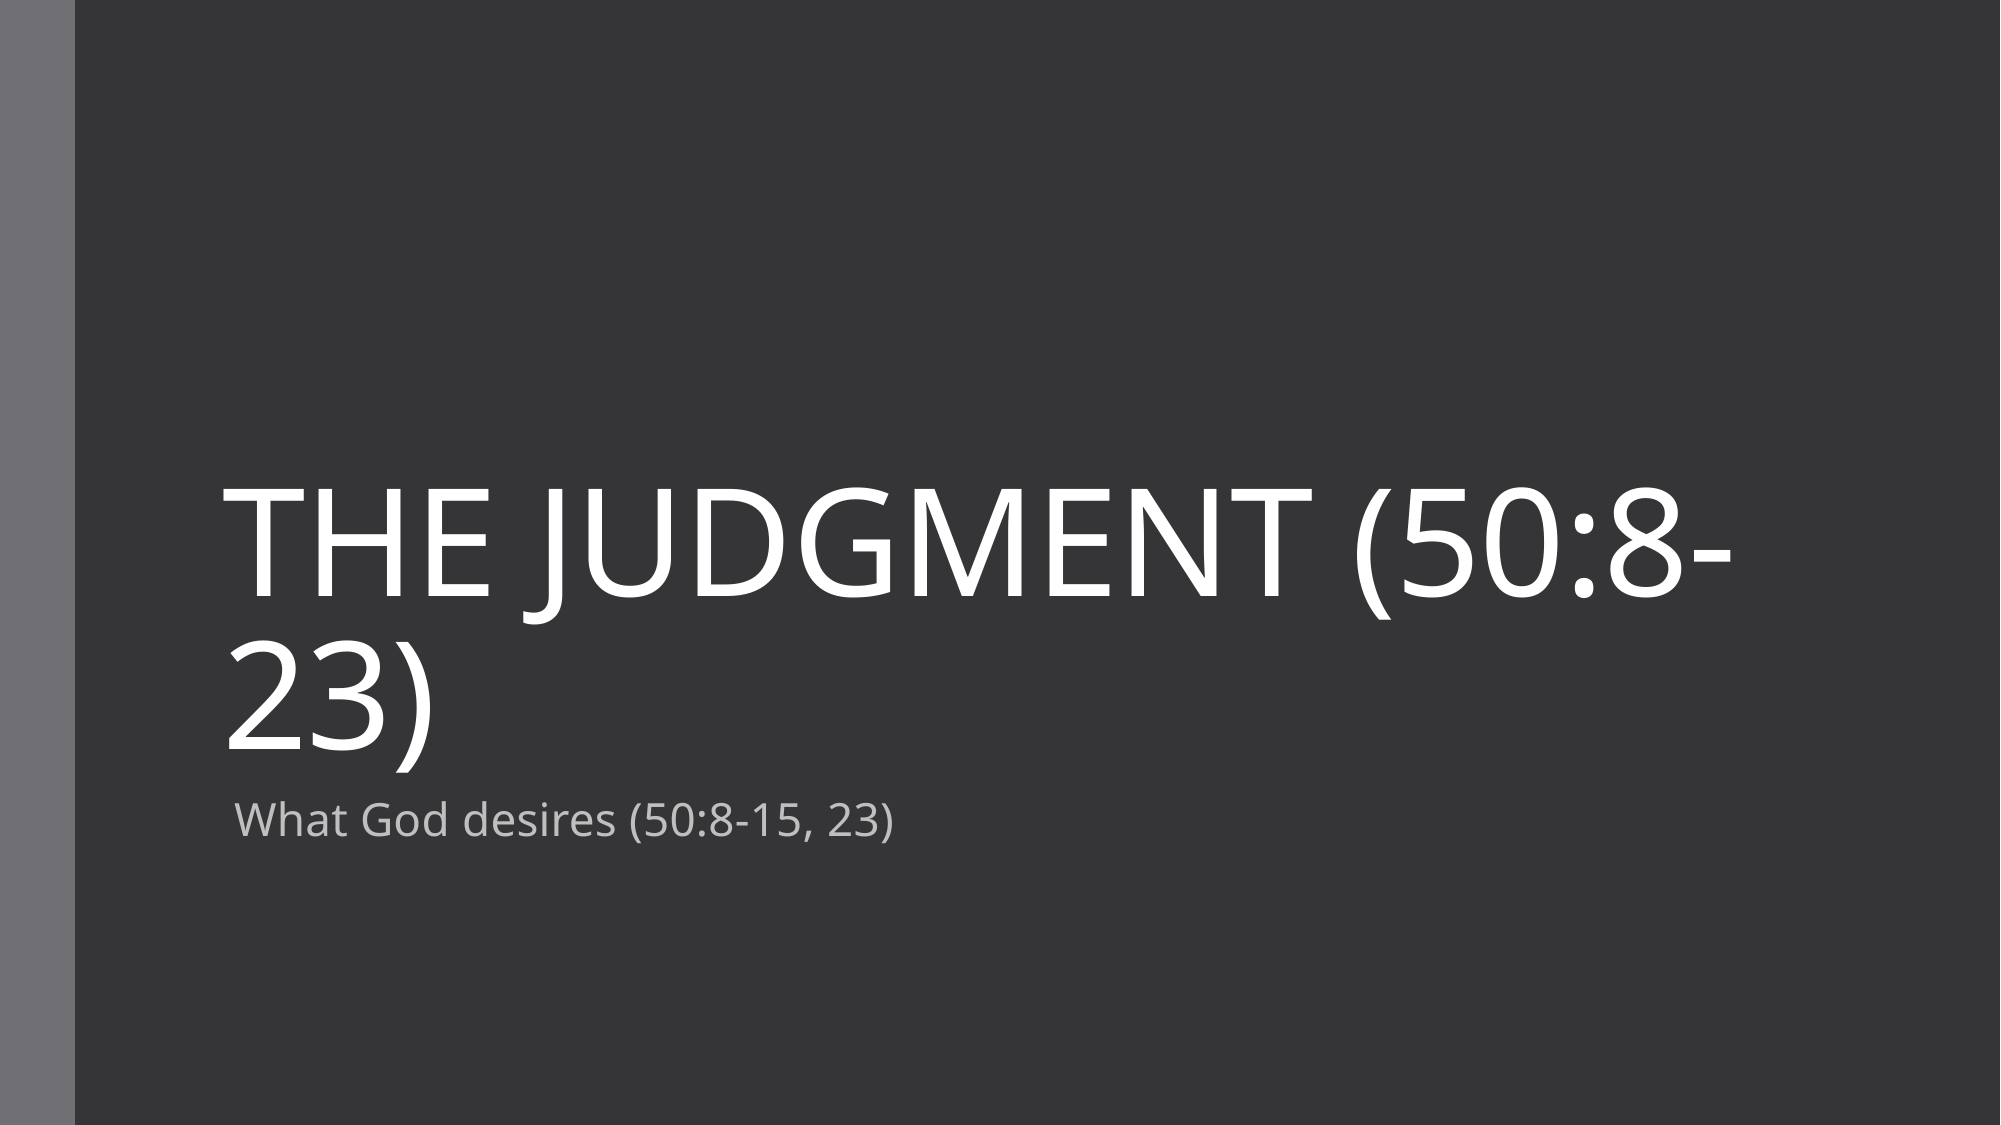

# THE JUDGMENT (50:8-23)
 What God desires (50:8-15, 23)